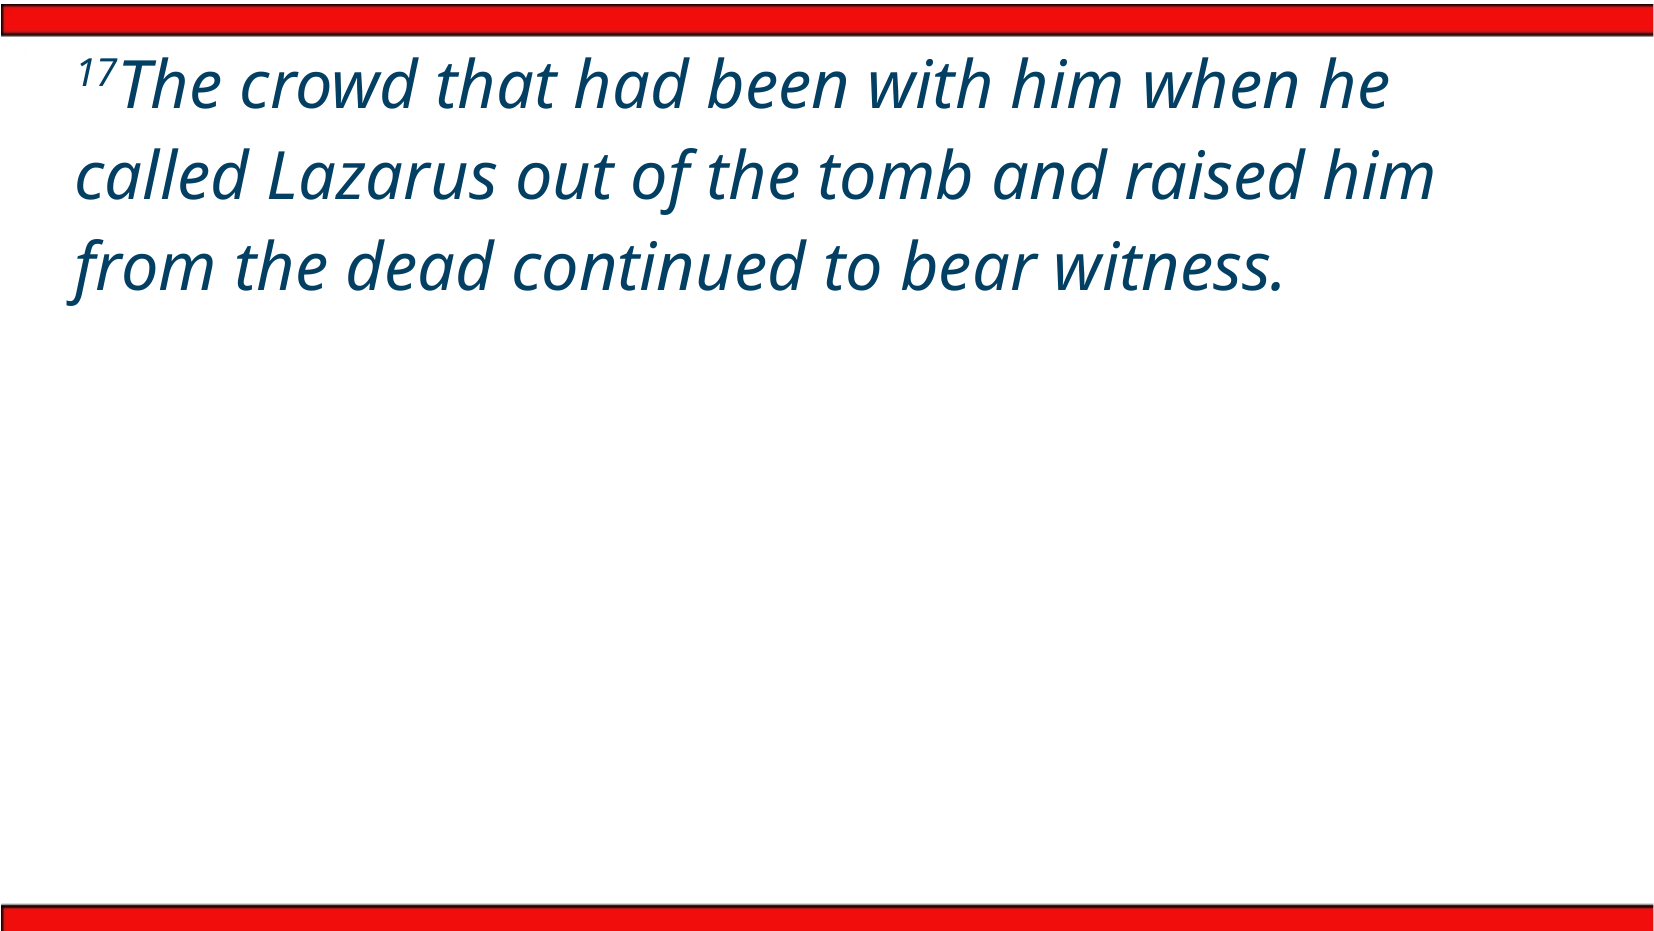

17The crowd that had been with him when he called Lazarus out of the tomb and raised him from the dead continued to bear witness.